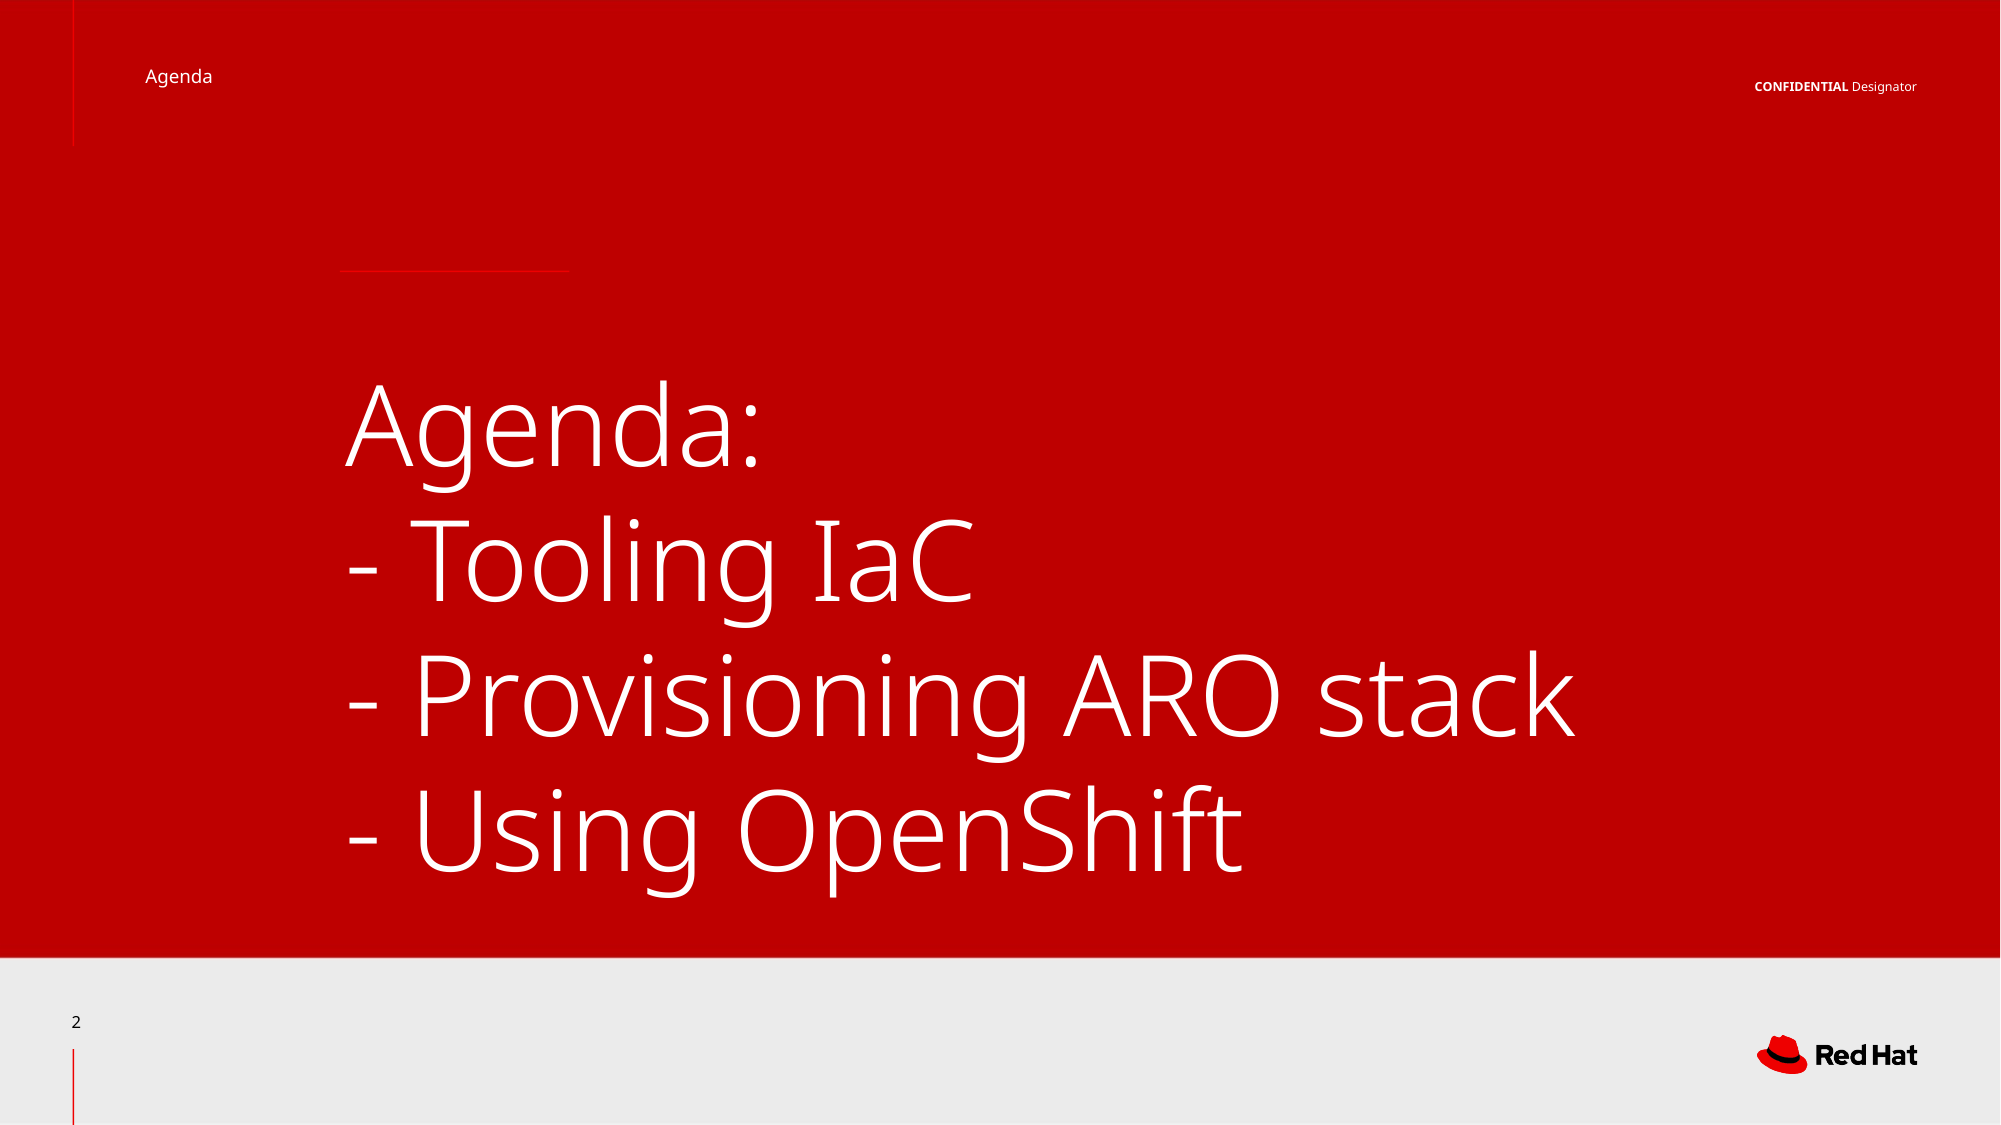

Agenda
CONFIDENTIAL Designator
# Agenda: - Tooling IaC - Provisioning ARO stack - Using OpenShift
2